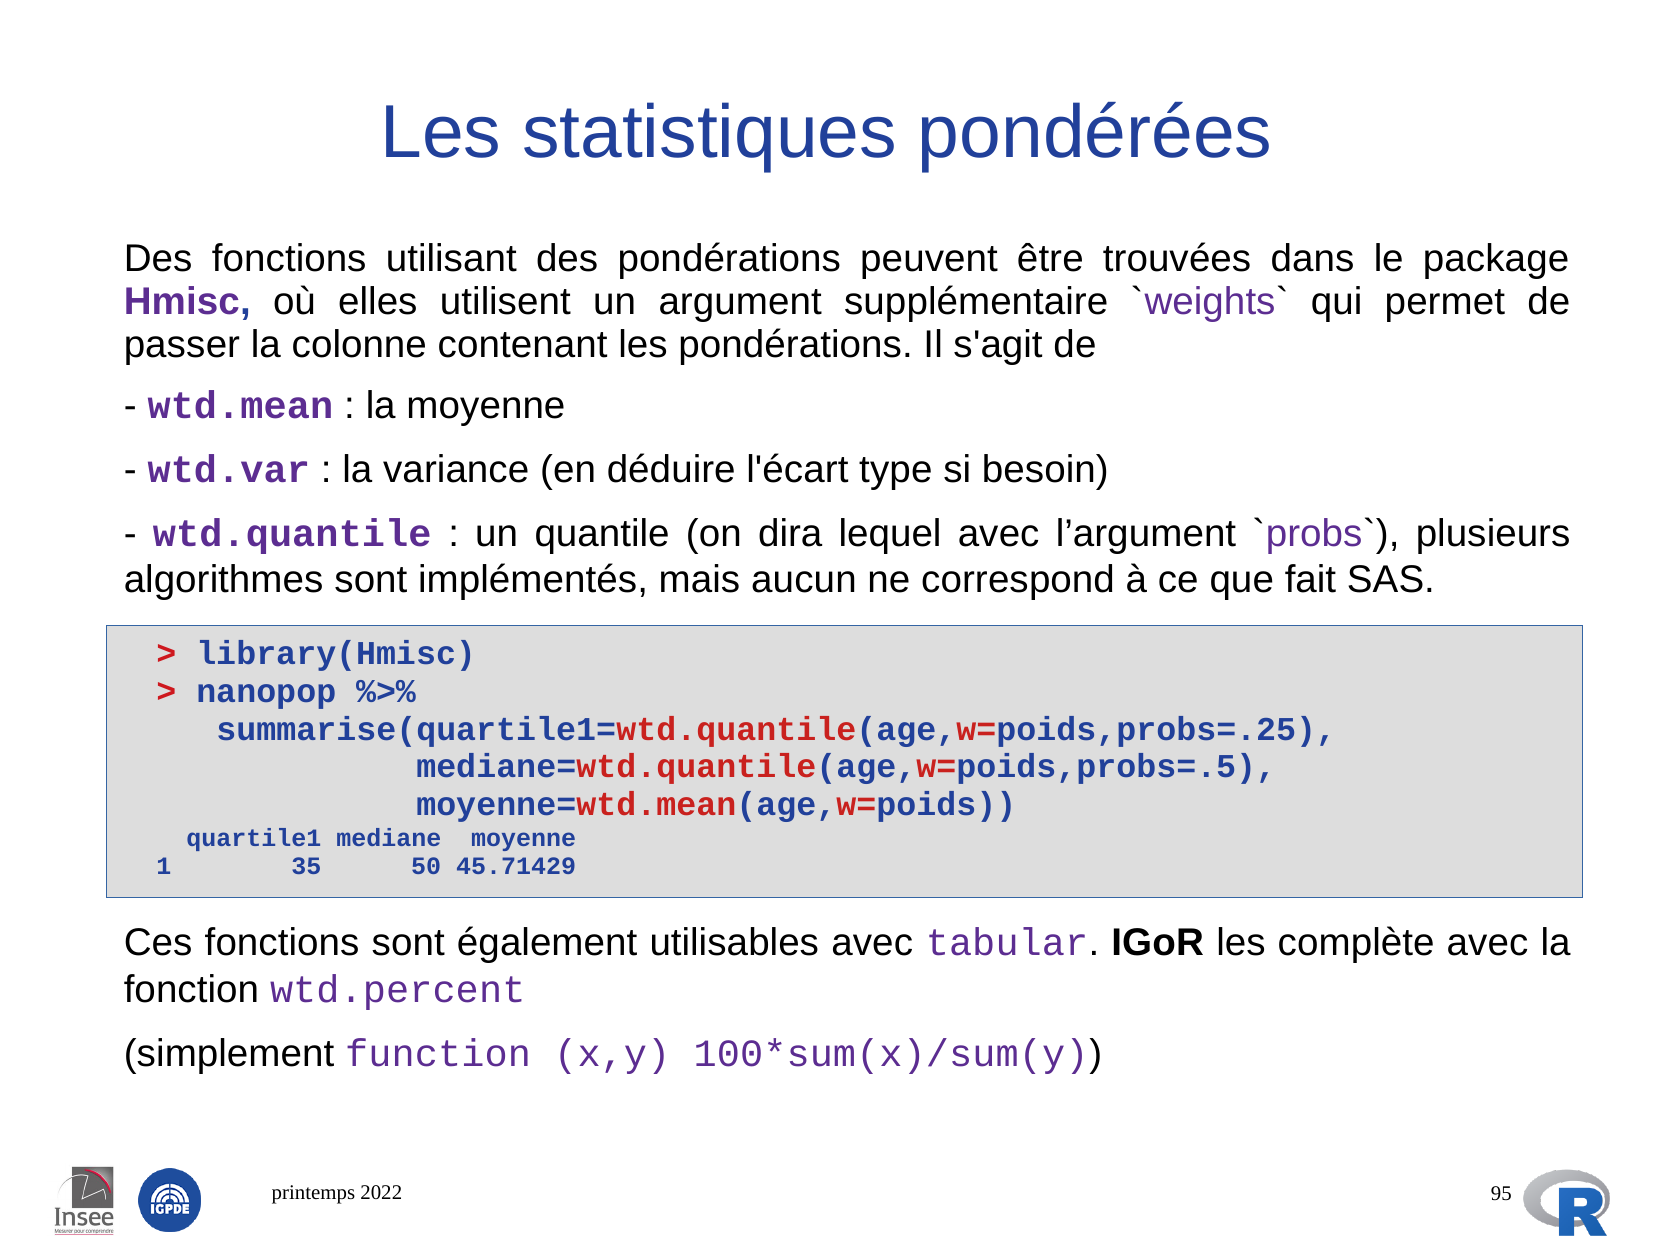

# Les statistiques pondérées
Des fonctions utilisant des pondérations peuvent être trouvées dans le package Hmisc, où elles utilisent un argument supplémentaire `weights` qui permet de passer la colonne contenant les pondérations. Il s'agit de
- wtd.mean : la moyenne
- wtd.var : la variance (en déduire l'écart type si besoin)
- wtd.quantile : un quantile (on dira lequel avec l’argument `probs`), plusieurs algorithmes sont implémentés, mais aucun ne correspond à ce que fait SAS.
Ces fonctions sont également utilisables avec tabular. IGoR les complète avec la fonction wtd.percent
(simplement function (x,y) 100*sum(x)/sum(y))
> library(Hmisc)
> nanopop %>%
 summarise(quartile1=wtd.quantile(age,w=poids,probs=.25),
 mediane=wtd.quantile(age,w=poids,probs=.5),
 moyenne=wtd.mean(age,w=poids))
 quartile1 mediane moyenne
1 35 50 45.71429
printemps 2022
95